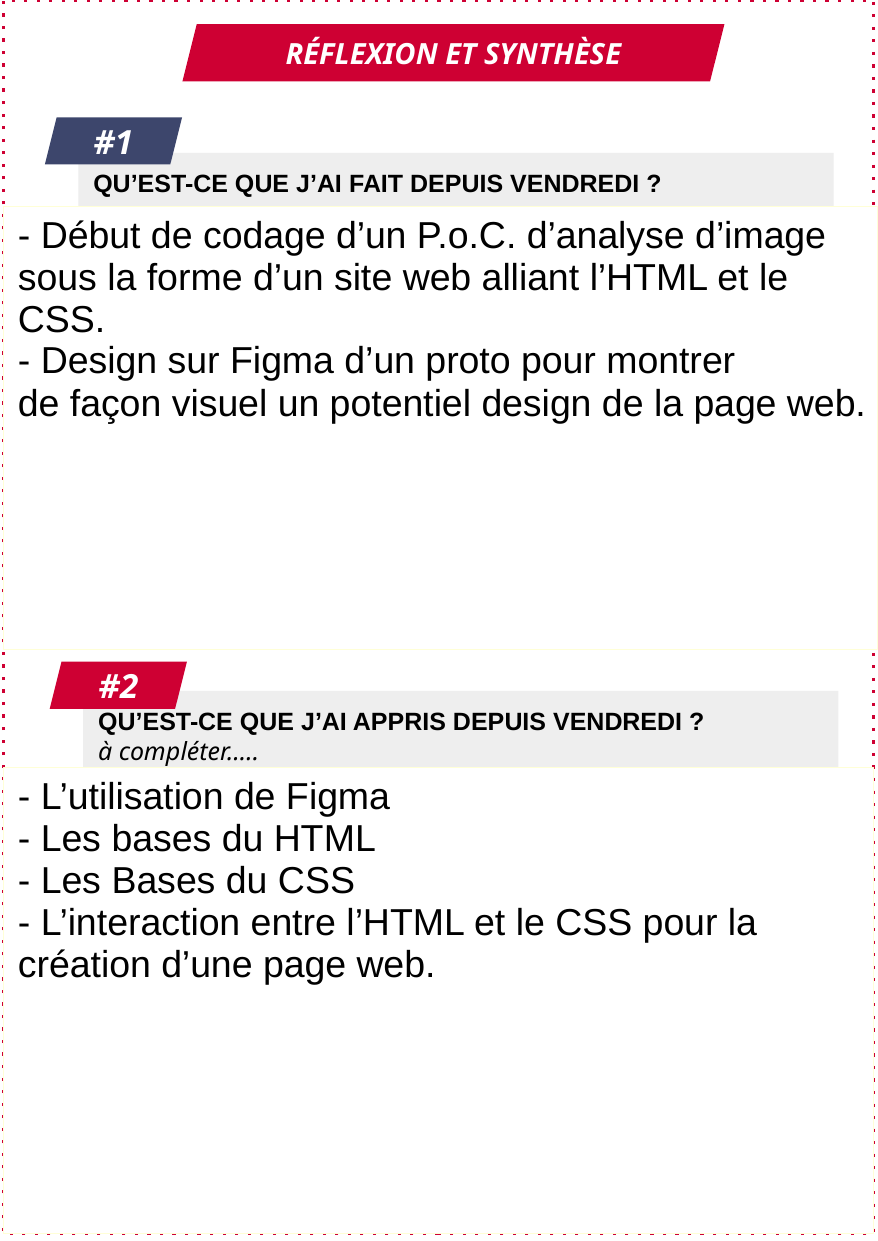

RÉFLEXION ET SYNTHÈSE
#1
QU’EST-CE QUE J’AI FAIT DEPUIS VENDREDI ?
J’ai
- Début de codage d’un P.o.C. d’analyse d’image
sous la forme d’un site web alliant l’HTML et le
CSS.
- Design sur Figma d’un proto pour montrer
de façon visuel un potentiel design de la page web.
#2
QU’EST-CE QUE J’AI APPRIS DEPUIS VENDREDI ?
à compléter…..
- L’utilisation de Figma
- Les bases du HTML
- Les Bases du CSS
- L’interaction entre l’HTML et le CSS pour la
création d’une page web.